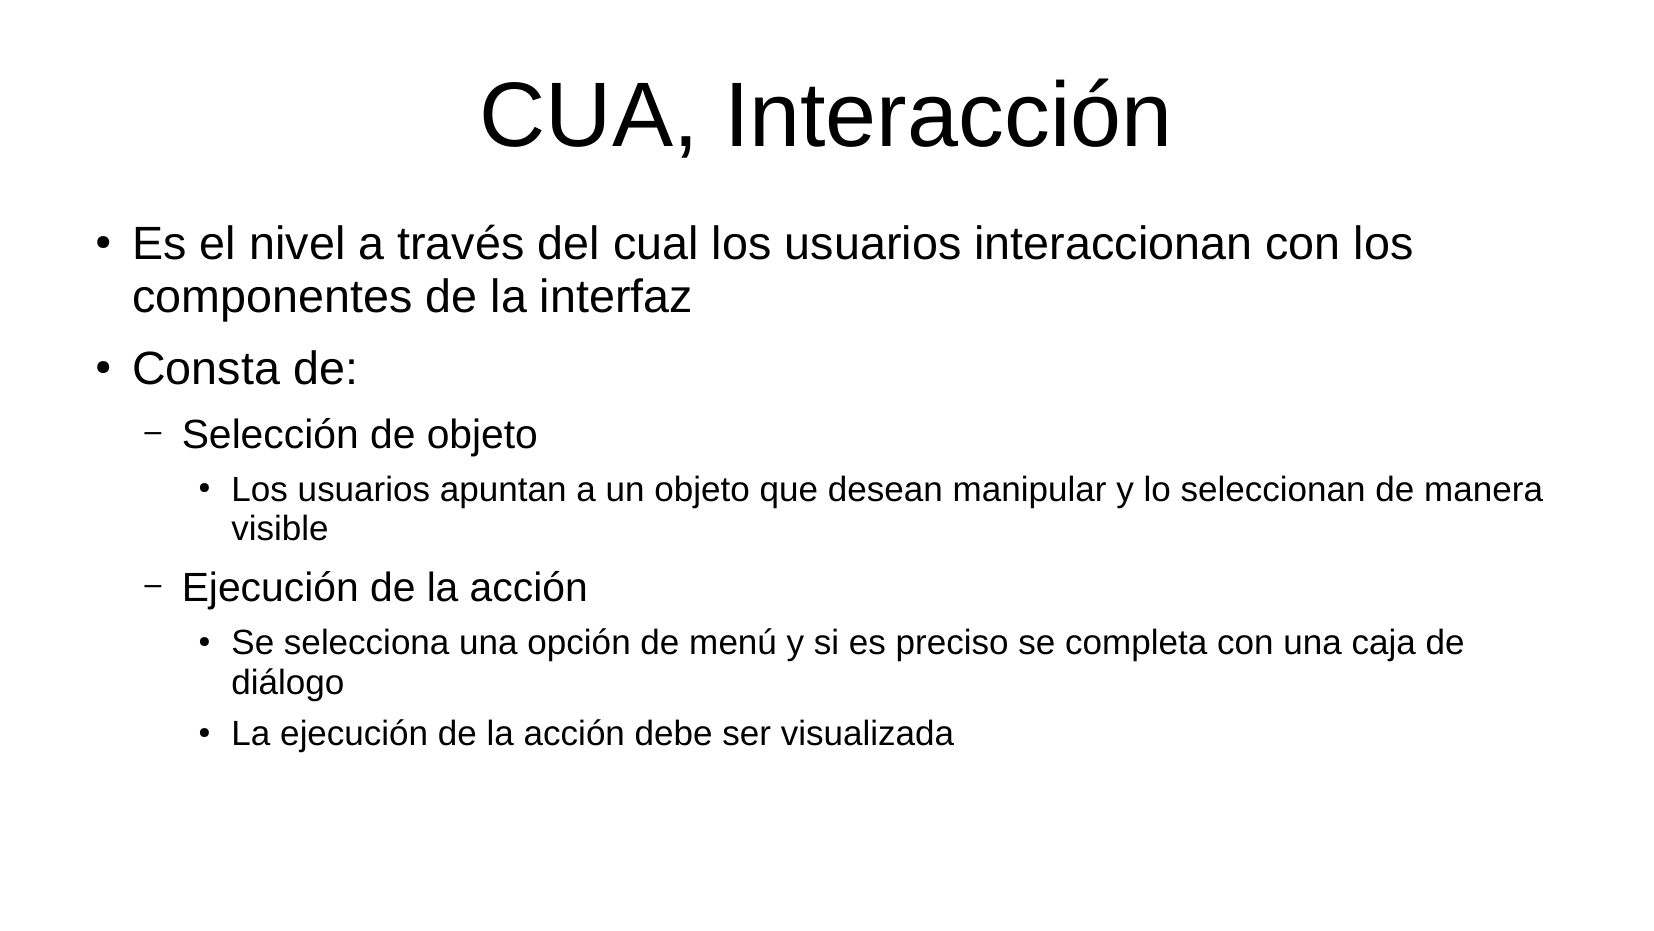

# CUA, Interacción
Es el nivel a través del cual los usuarios interaccionan con los componentes de la interfaz
Consta de:
Selección de objeto
Los usuarios apuntan a un objeto que desean manipular y lo seleccionan de manera visible
Ejecución de la acción
Se selecciona una opción de menú y si es preciso se completa con una caja de diálogo
La ejecución de la acción debe ser visualizada